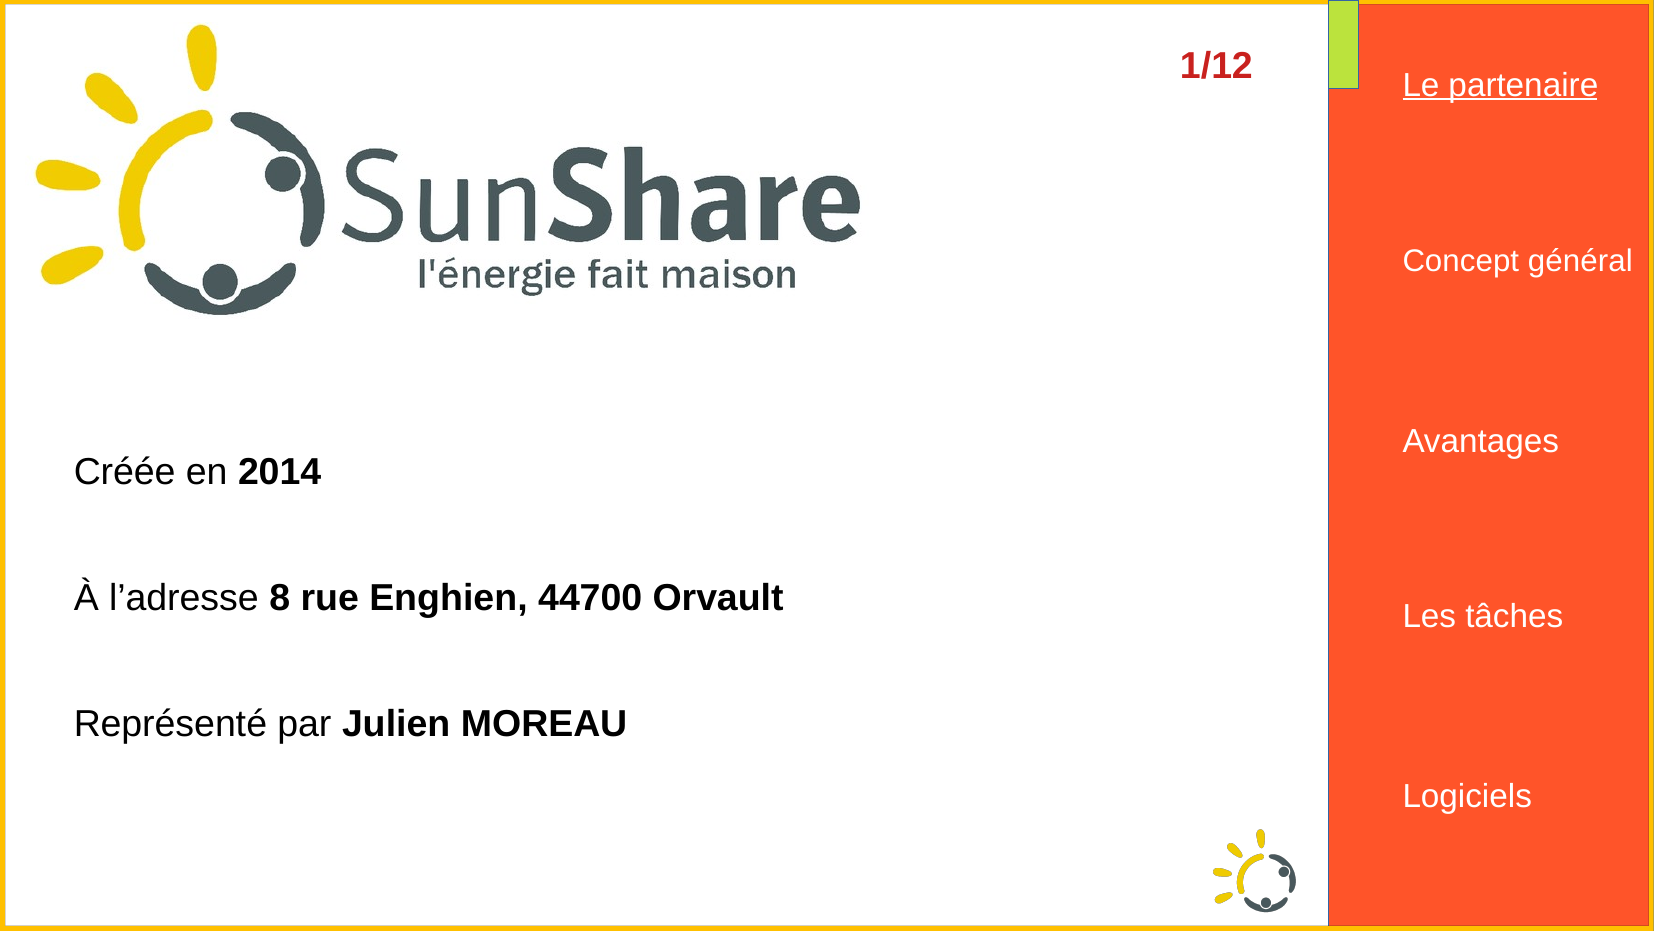

Créée en 2014
À l’adresse 8 rue Enghien, 44700 Orvault
Représenté par Julien MOREAU